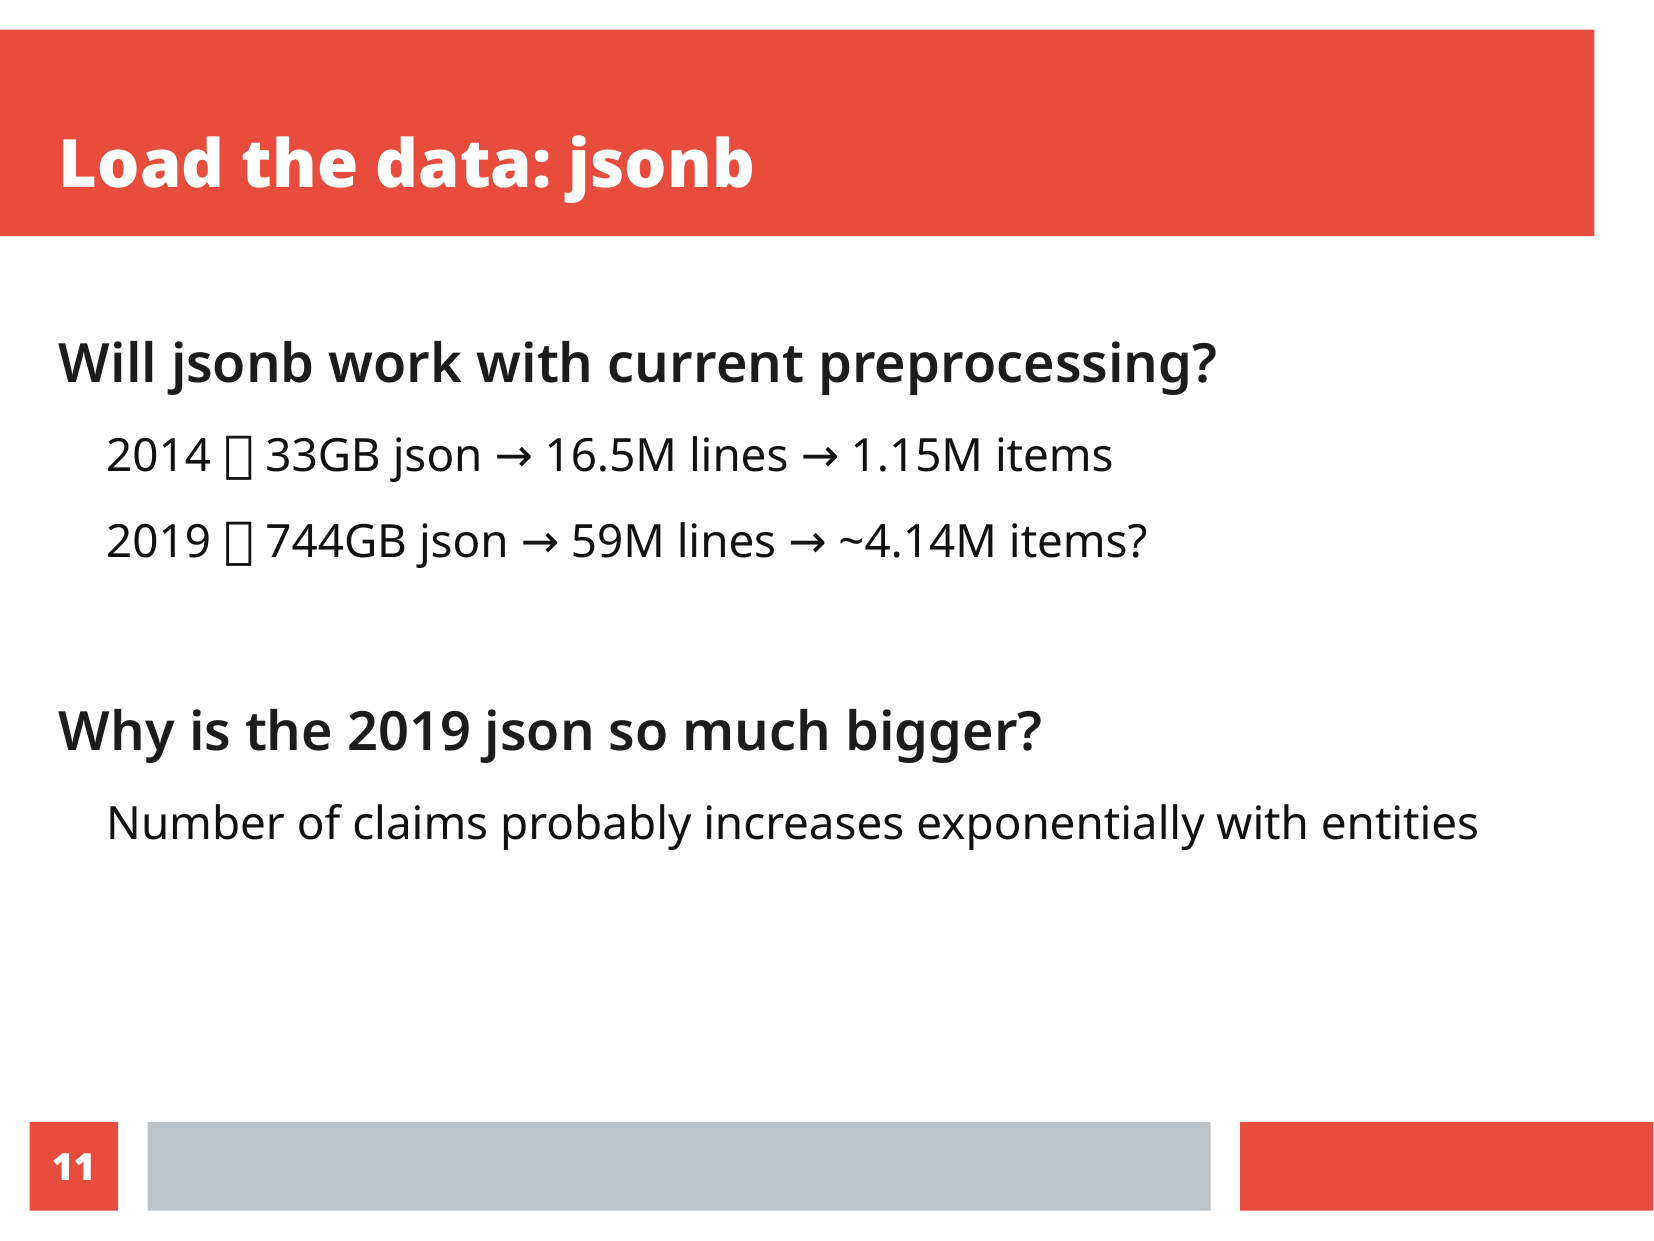

# Load the data: jsonb
Will jsonb work with current preprocessing?
2014：33GB json → 16.5M lines → 1.15M items
2019：744GB json → 59M lines → ~4.14M items?
Why is the 2019 json so much bigger?
Number of claims probably increases exponentially with entities
11